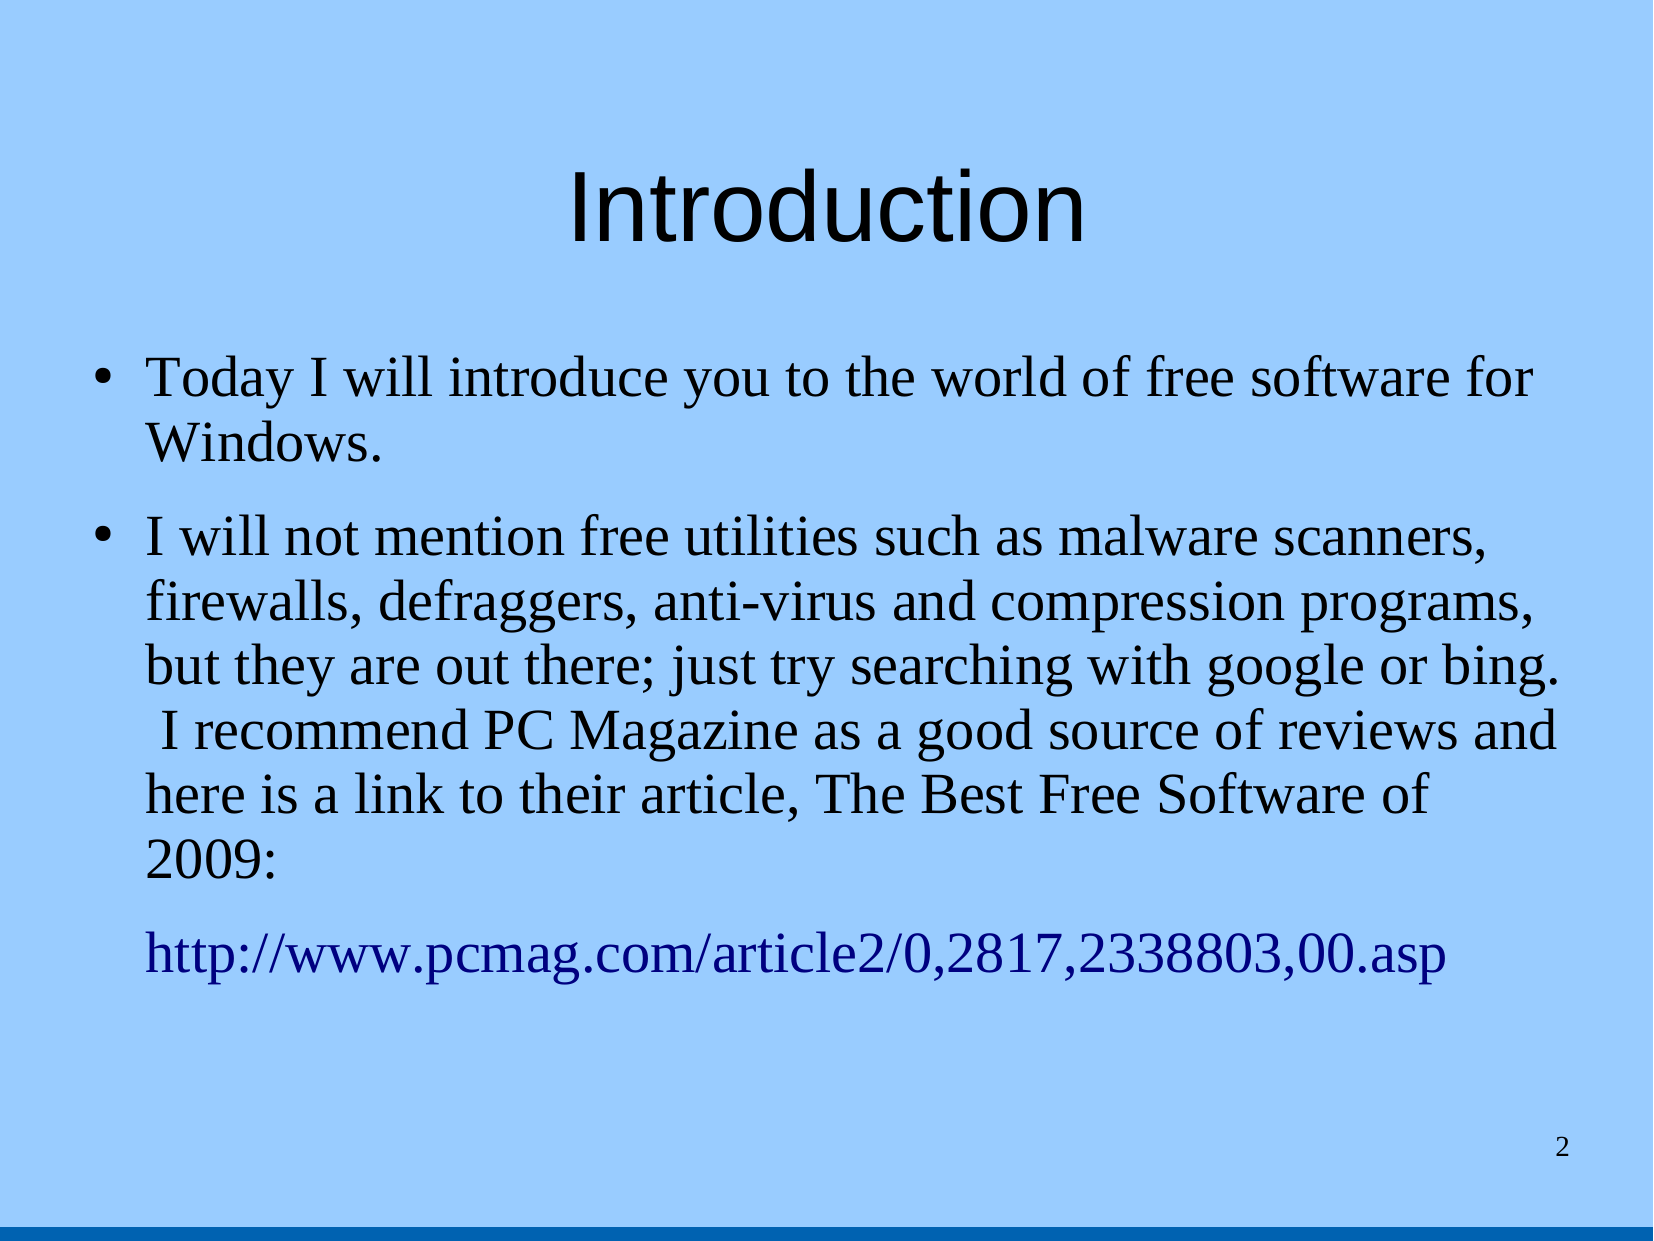

# Introduction
Today I will introduce you to the world of free software for Windows.
I will not mention free utilities such as malware scanners, firewalls, defraggers, anti-virus and compression programs, but they are out there; just try searching with google or bing. I recommend PC Magazine as a good source of reviews and here is a link to their article, The Best Free Software of 2009:
http://www.pcmag.com/article2/0,2817,2338803,00.asp
2